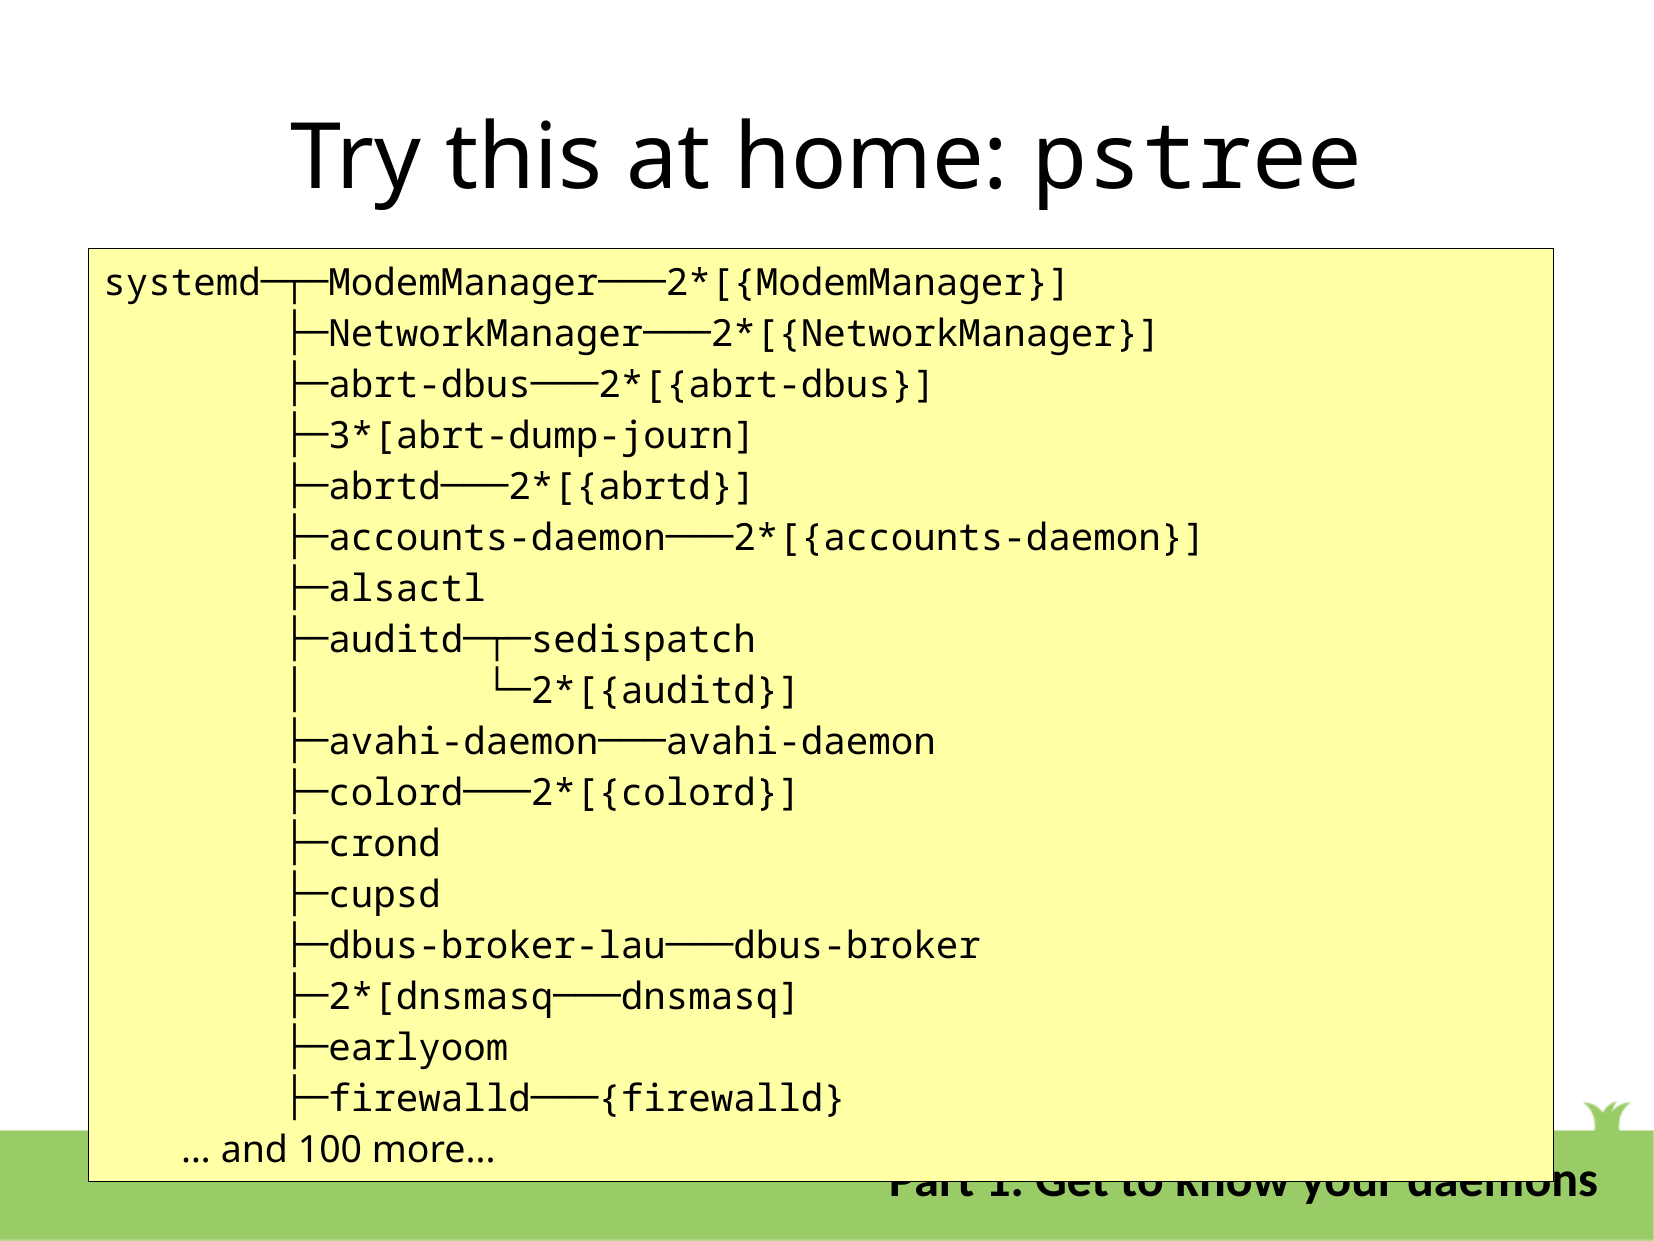

# Try this at home: pstree
systemd─┬─ModemManager───2*[{ModemManager}]
 ├─NetworkManager───2*[{NetworkManager}]
 ├─abrt-dbus───2*[{abrt-dbus}]
 ├─3*[abrt-dump-journ]
 ├─abrtd───2*[{abrtd}]
 ├─accounts-daemon───2*[{accounts-daemon}]
 ├─alsactl
 ├─auditd─┬─sedispatch
 │ └─2*[{auditd}]
 ├─avahi-daemon───avahi-daemon
 ├─colord───2*[{colord}]
 ├─crond
 ├─cupsd
 ├─dbus-broker-lau───dbus-broker
 ├─2*[dnsmasq───dnsmasq]
 ├─earlyoom
 ├─firewalld───{firewalld}
 … and 100 more...
Part 1. Get to know your daemons